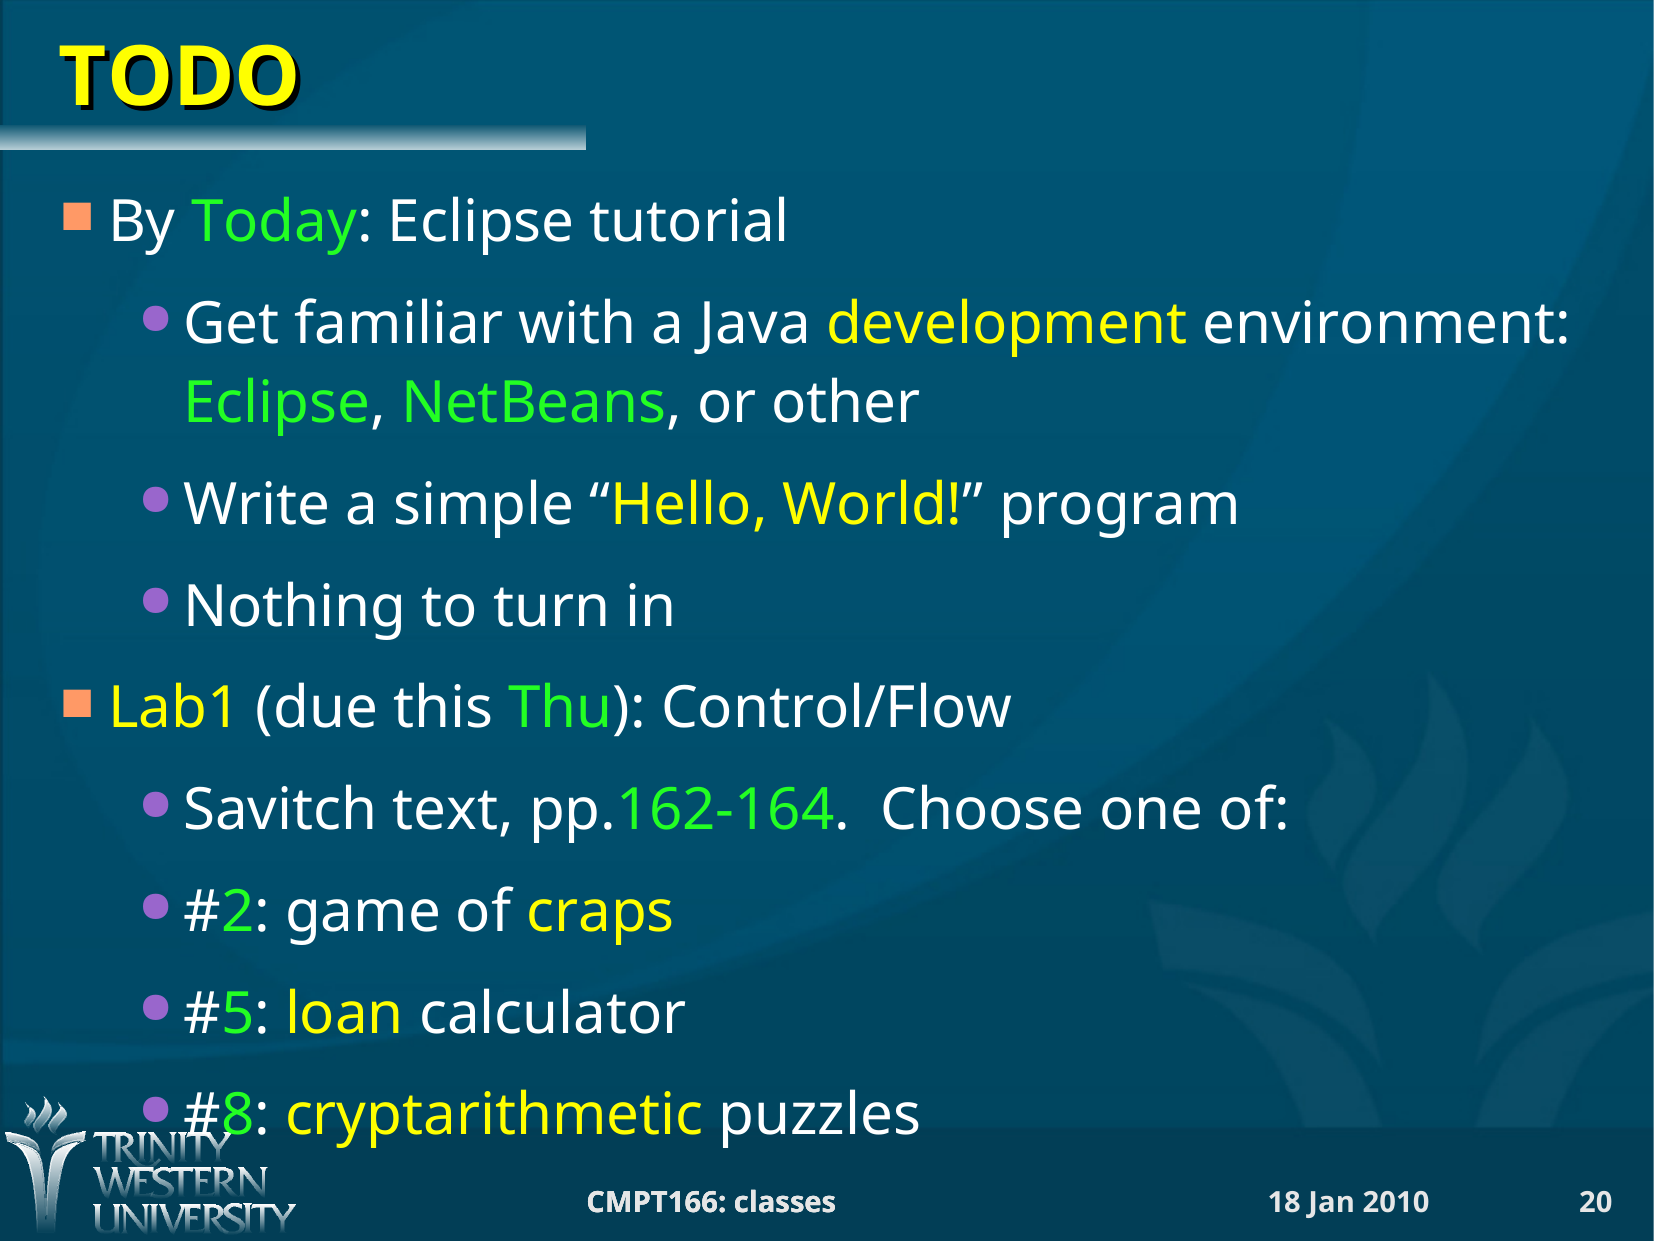

# TODO
By Today: Eclipse tutorial
Get familiar with a Java development environment: Eclipse, NetBeans, or other
Write a simple “Hello, World!” program
Nothing to turn in
Lab1 (due this Thu): Control/Flow
Savitch text, pp.162-164. Choose one of:
#2: game of craps
#5: loan calculator
#8: cryptarithmetic puzzles
CMPT166: classes
18 Jan 2010
20